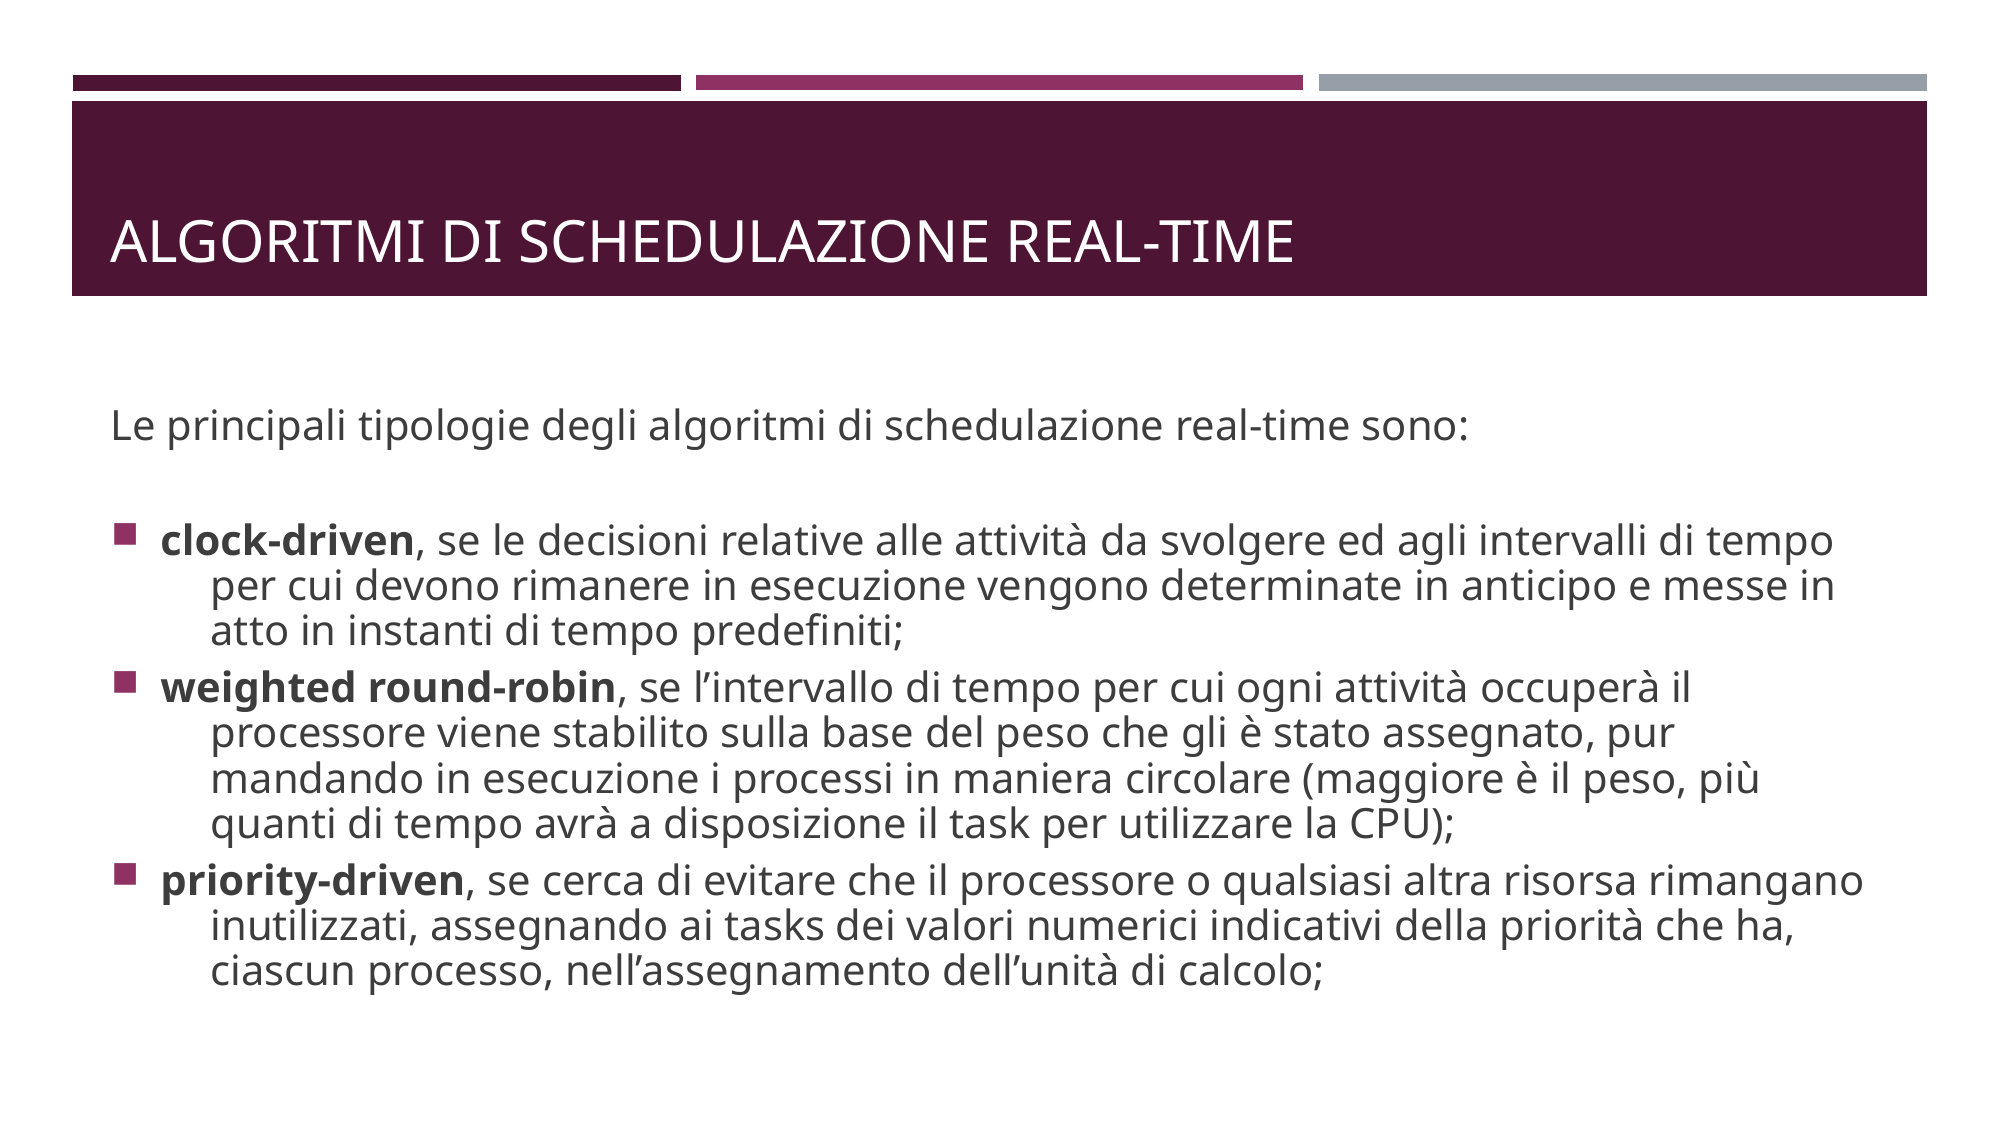

# Algoritmi di schedulazione real-time
Le principali tipologie degli algoritmi di schedulazione real-time sono:
clock-driven, se le decisioni relative alle attività da svolgere ed agli intervalli di tempo per cui devono rimanere in esecuzione vengono determinate in anticipo e messe in atto in instanti di tempo predefiniti;
weighted round-robin, se l’intervallo di tempo per cui ogni attività occuperà il processore viene stabilito sulla base del peso che gli è stato assegnato, pur mandando in esecuzione i processi in maniera circolare (maggiore è il peso, più quanti di tempo avrà a disposizione il task per utilizzare la CPU);
priority-driven, se cerca di evitare che il processore o qualsiasi altra risorsa rimangano inutilizzati, assegnando ai tasks dei valori numerici indicativi della priorità che ha, ciascun processo, nell’assegnamento dell’unità di calcolo;